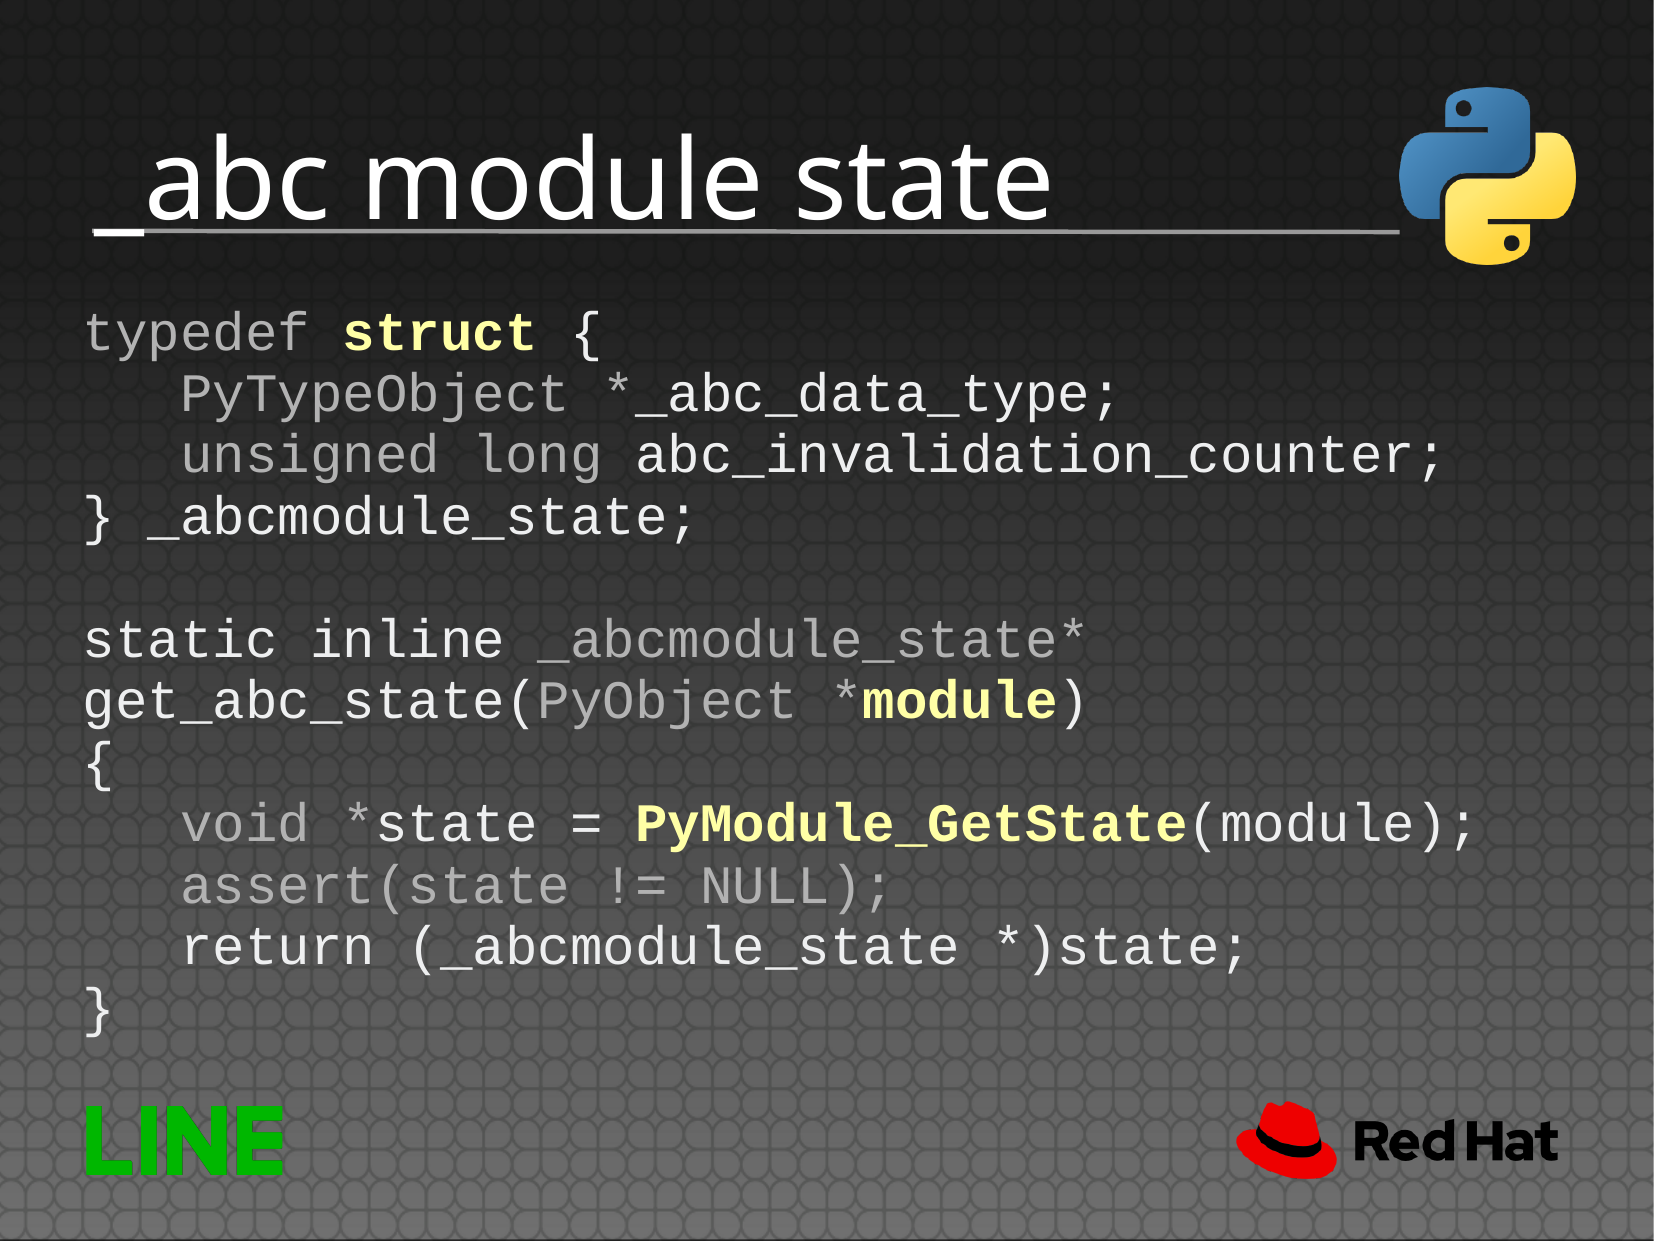

_abc module state
# typedef struct { PyTypeObject *_abc_data_type; unsigned long abc_invalidation_counter; } _abcmodule_state; static inline _abcmodule_state* get_abc_state(PyObject *module) { void *state = PyModule_GetState(module); assert(state != NULL); return (_abcmodule_state *)state; }